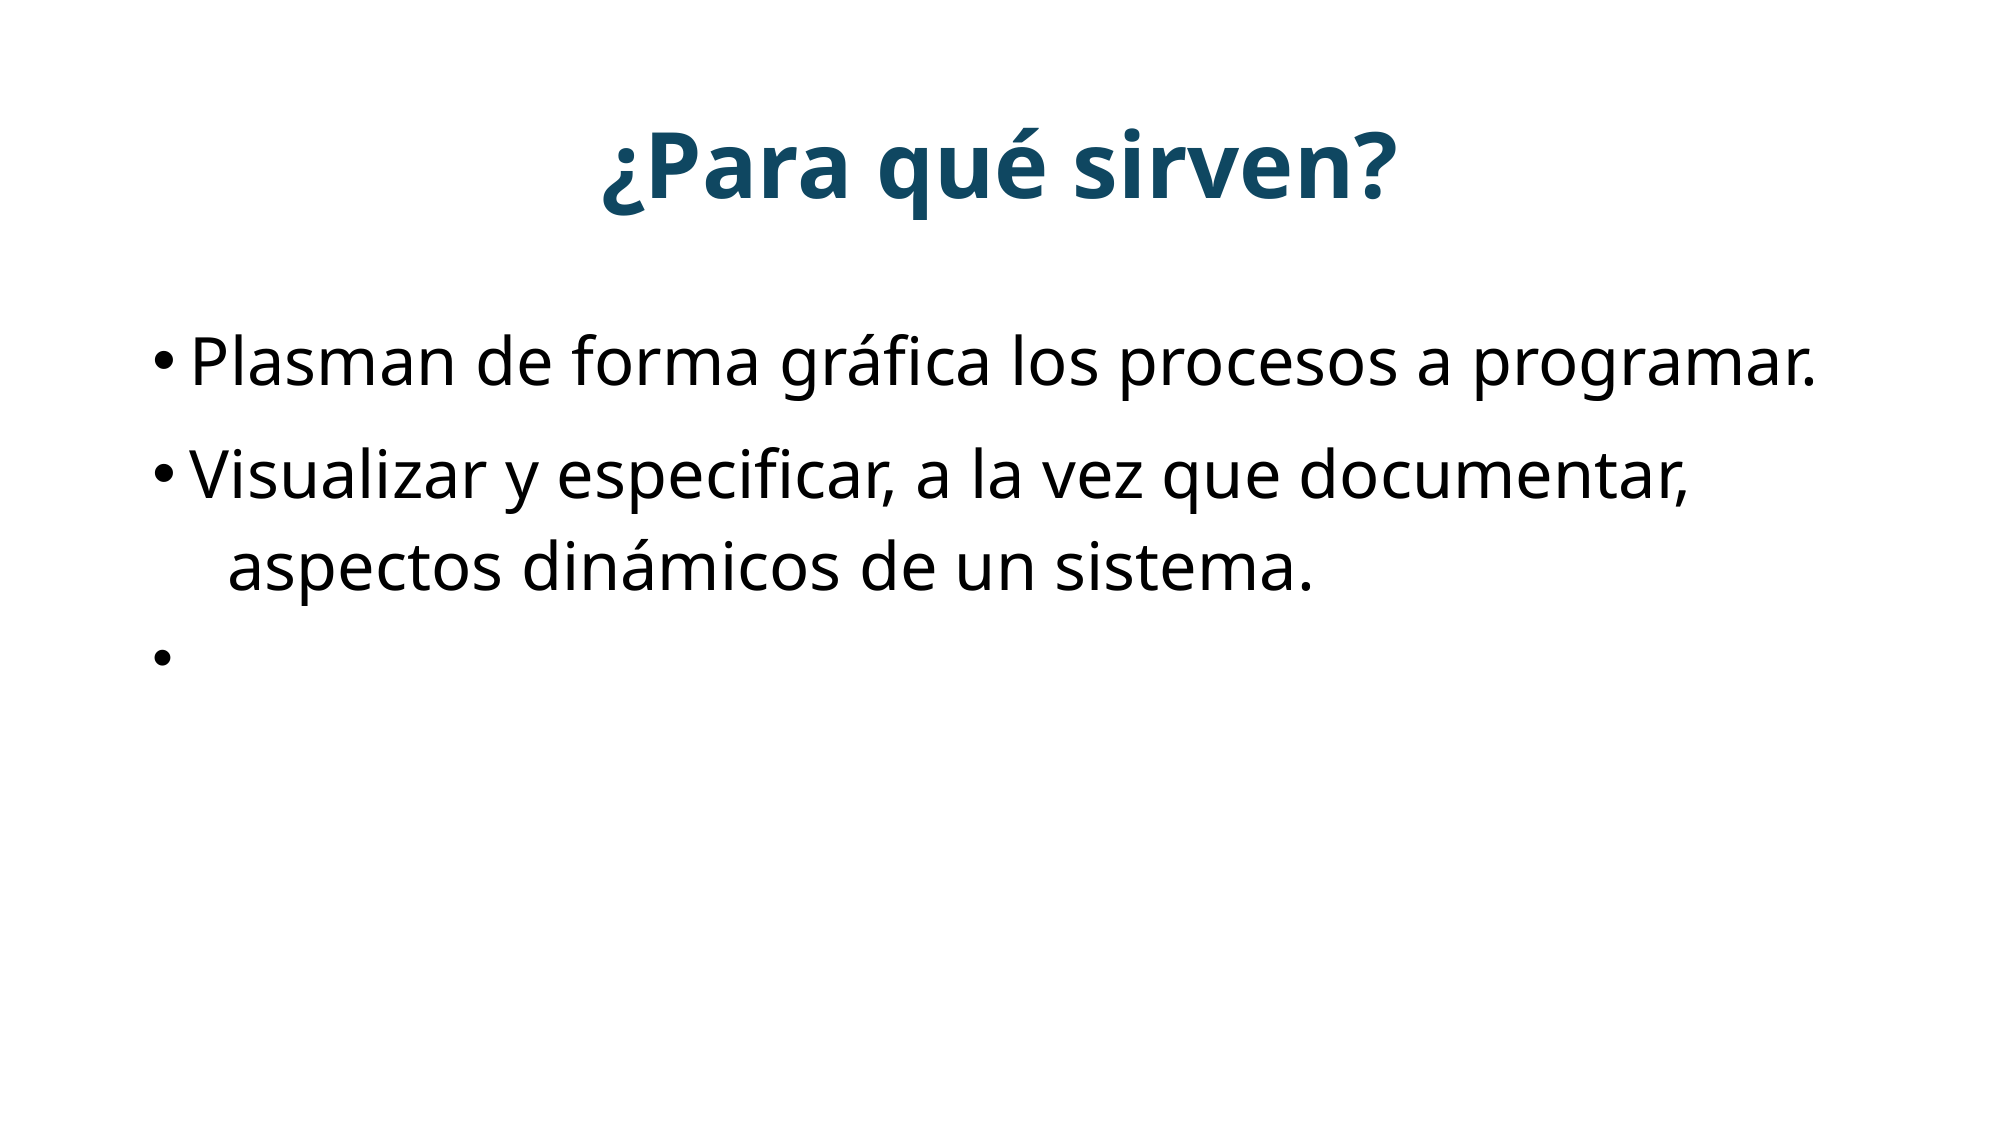

# ¿Para qué sirven?
Plasman de forma gráfica los procesos a programar.
Visualizar y especificar, a la vez que documentar, aspectos dinámicos de un sistema.